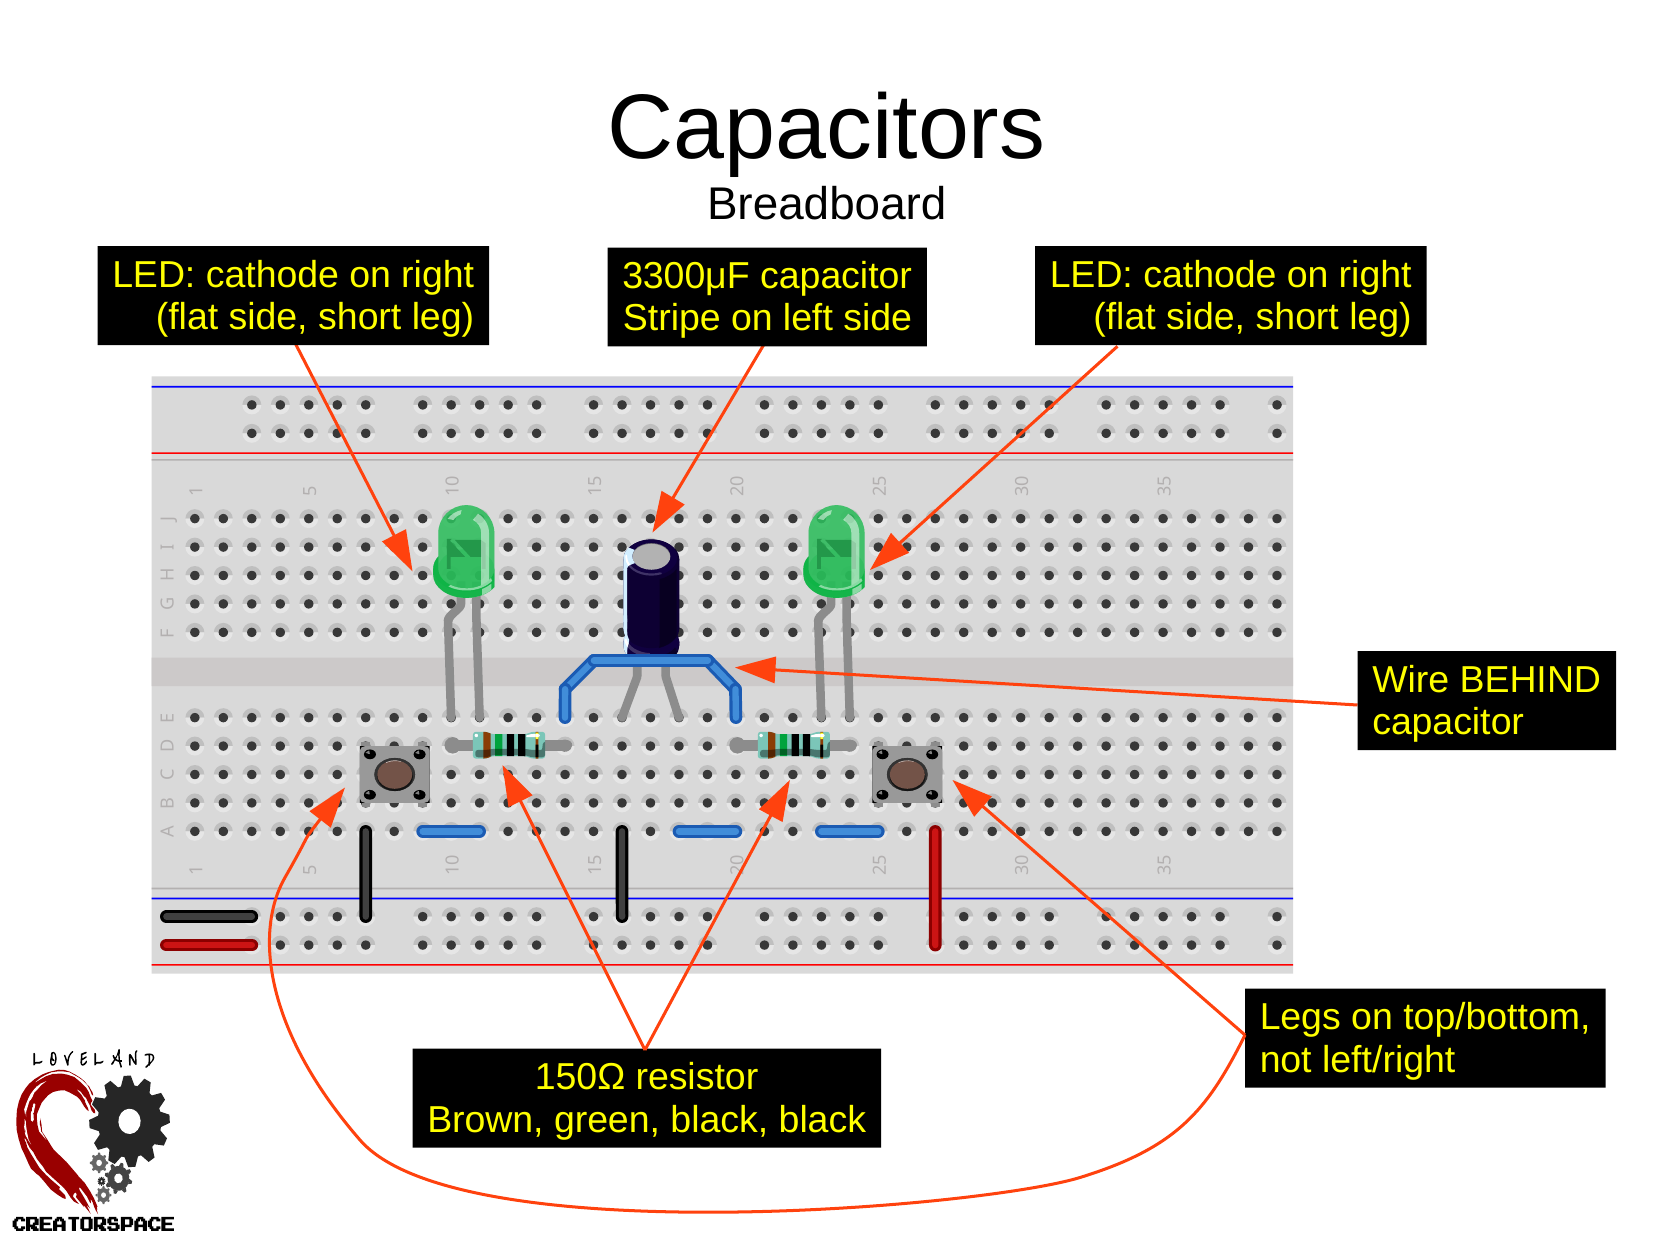

# Capacitors Breadboard
LED: cathode on right
(flat side, short leg)
LED: cathode on right
(flat side, short leg)
3300μF capacitor
Stripe on left side
Wire BEHIND
capacitor
Legs on top/bottom,
not left/right
150Ω resistor
Brown, green, black, black